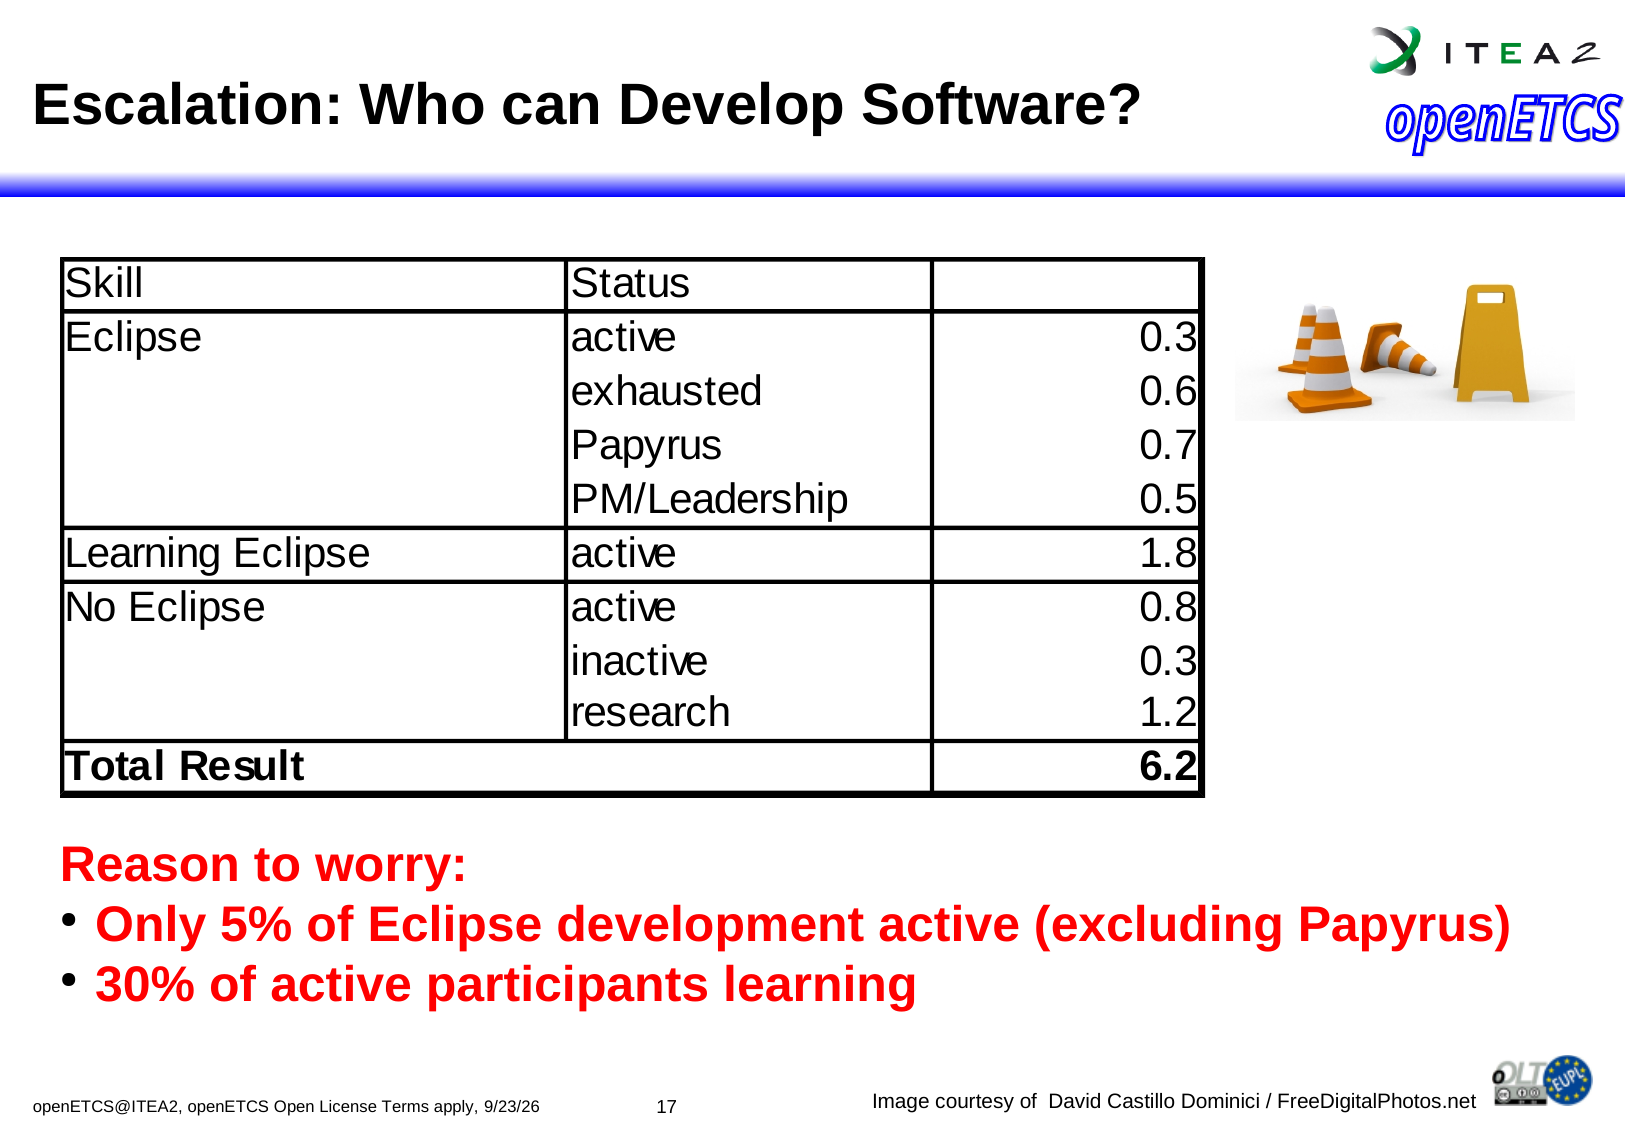

# Escalation: Who can Develop Software?
Reason to worry:
Only 5% of Eclipse development active (excluding Papyrus)
30% of active participants learning
Image courtesy of David Castillo Dominici / FreeDigitalPhotos.net